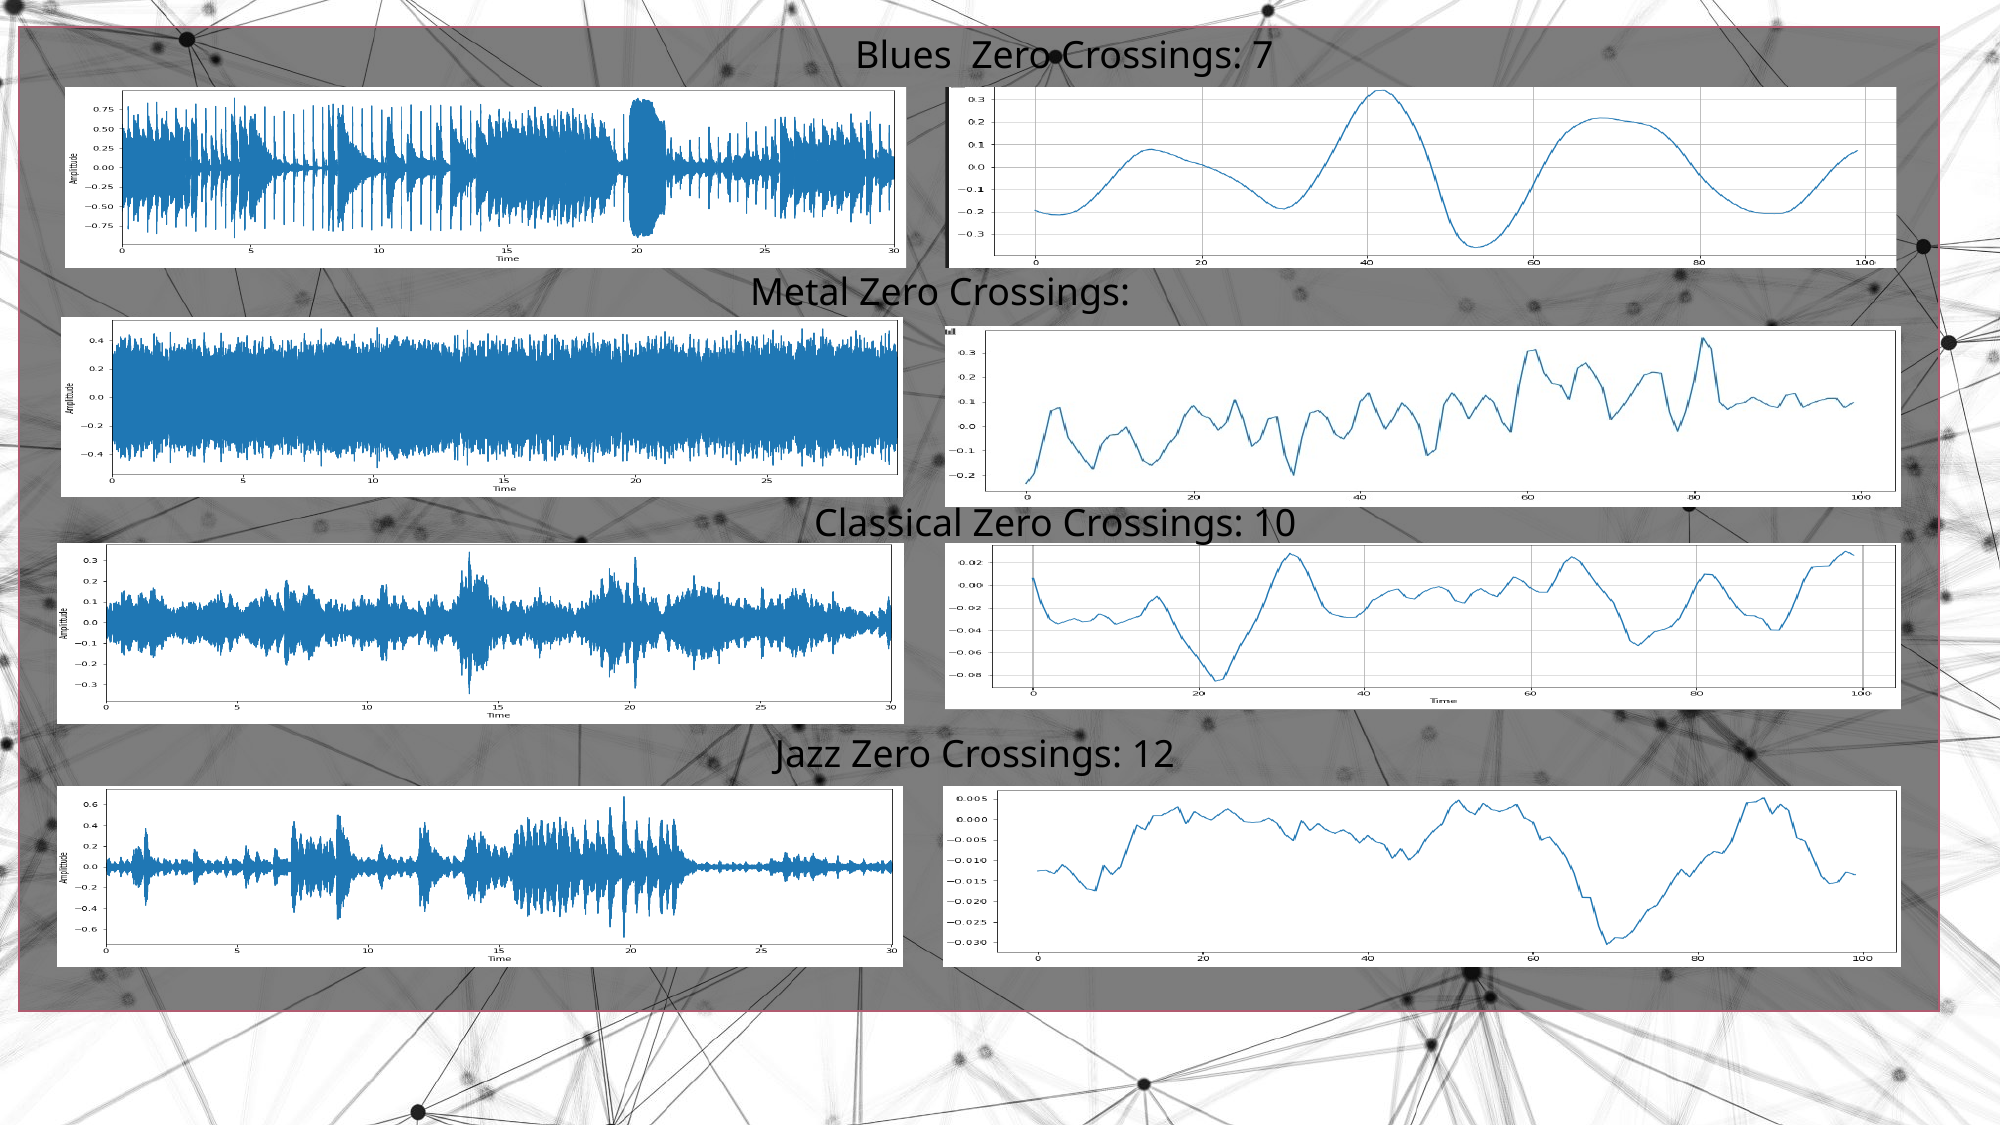

Blues Zero Crossings: 7
 Metal Zero Crossings: 19
 Classical Zero Crossings: 10
 Jazz Zero Crossings: 12